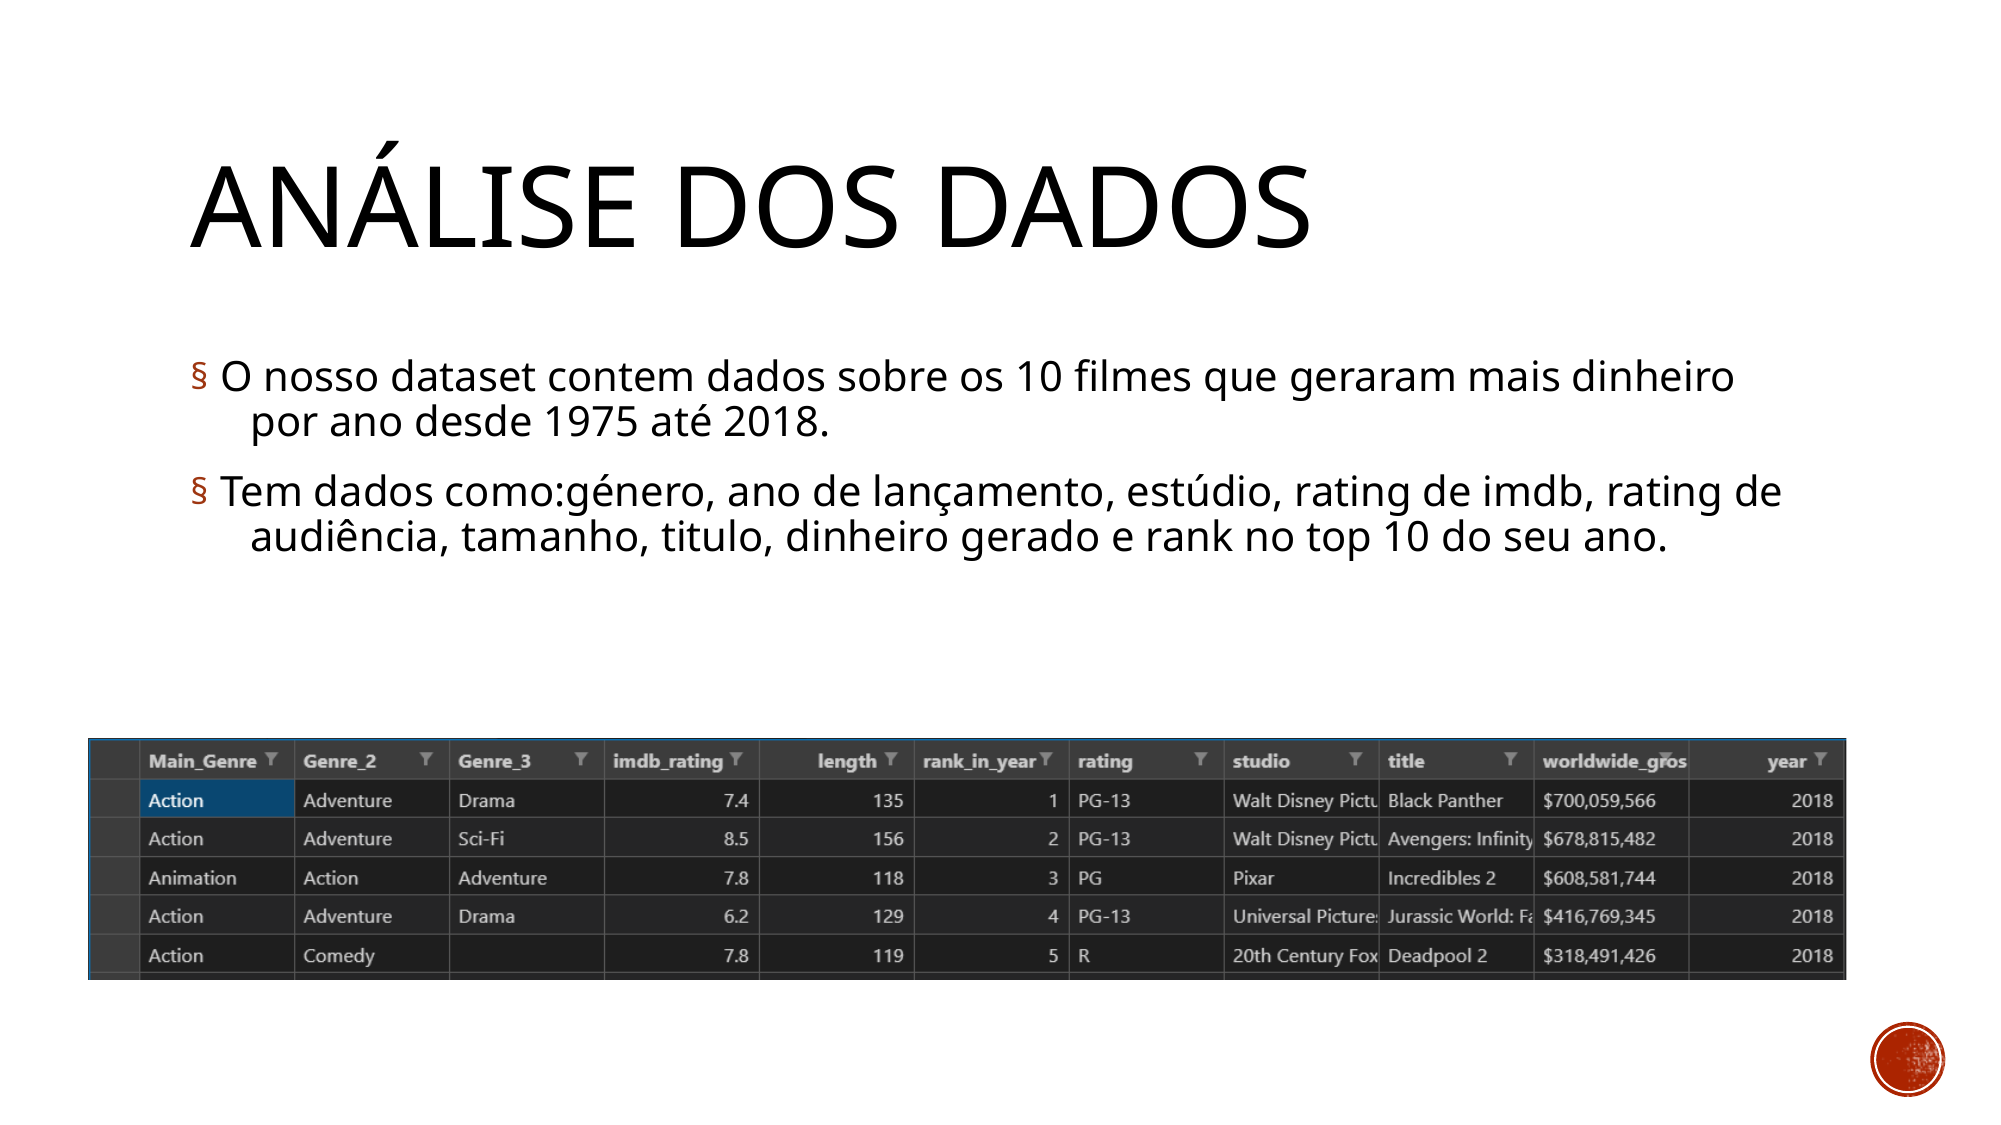

# Análise dos dados
O nosso dataset contem dados sobre os 10 filmes que geraram mais dinheiro por ano desde 1975 até 2018.
Tem dados como:género, ano de lançamento, estúdio, rating de imdb, rating de audiência, tamanho, titulo, dinheiro gerado e rank no top 10 do seu ano.